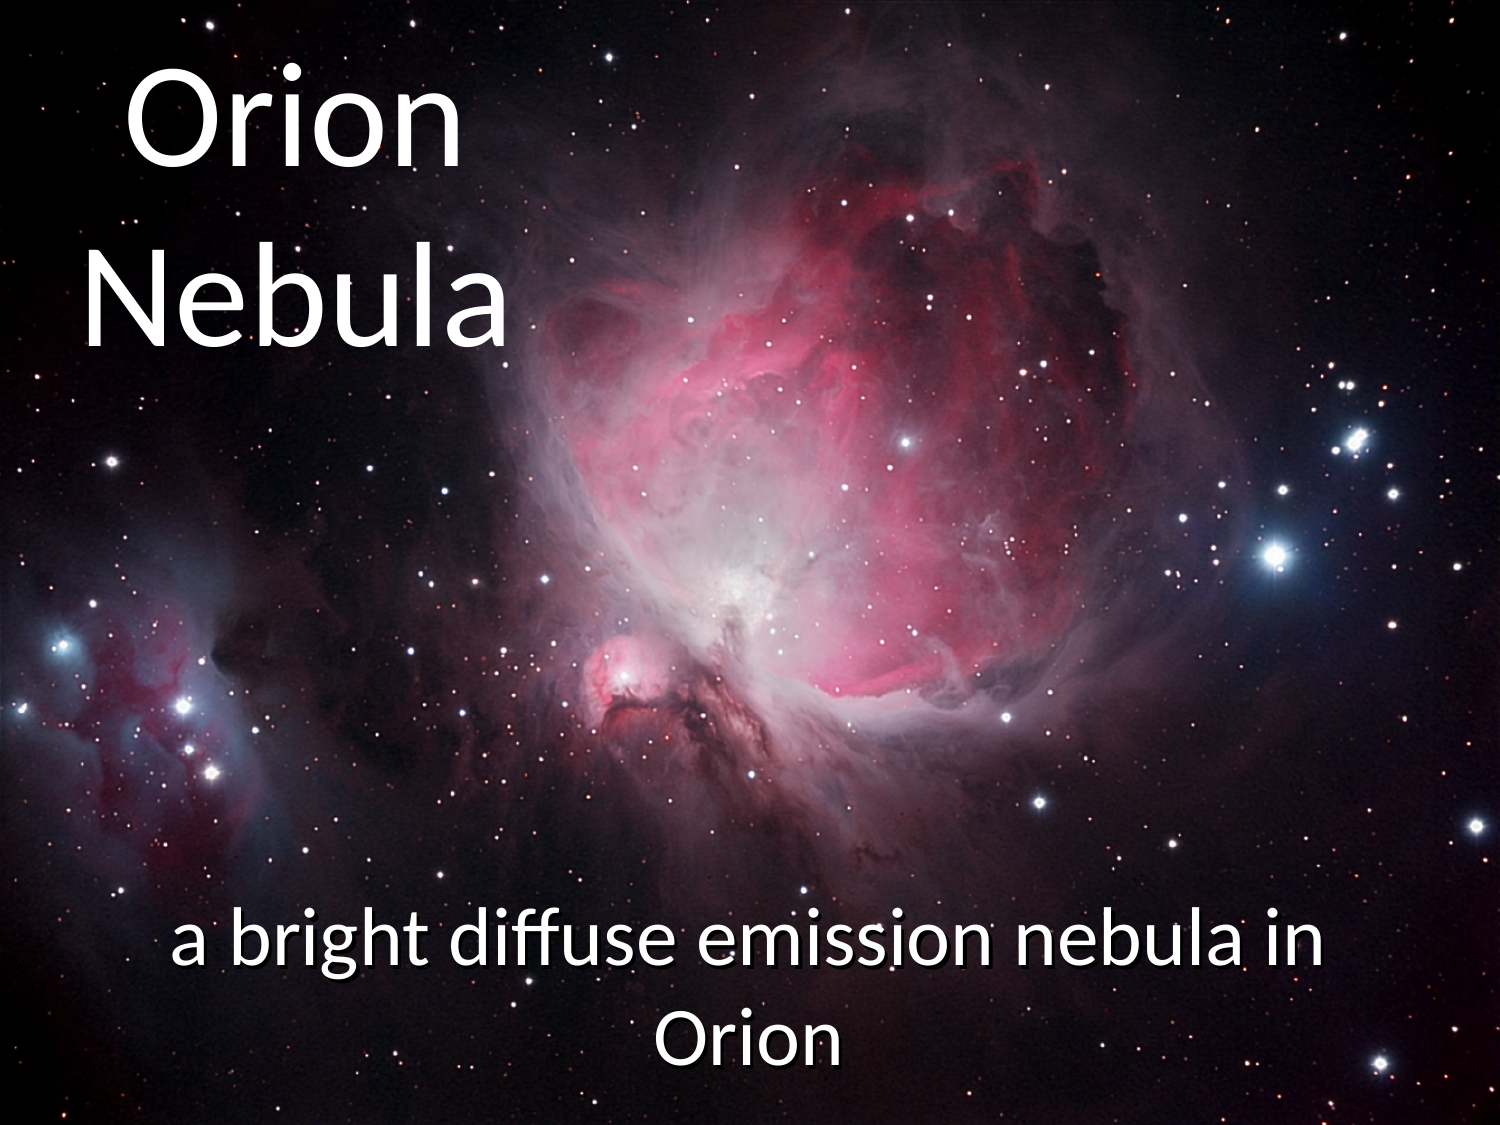

Orion Nebula
a bright diffuse emission nebula in Orion